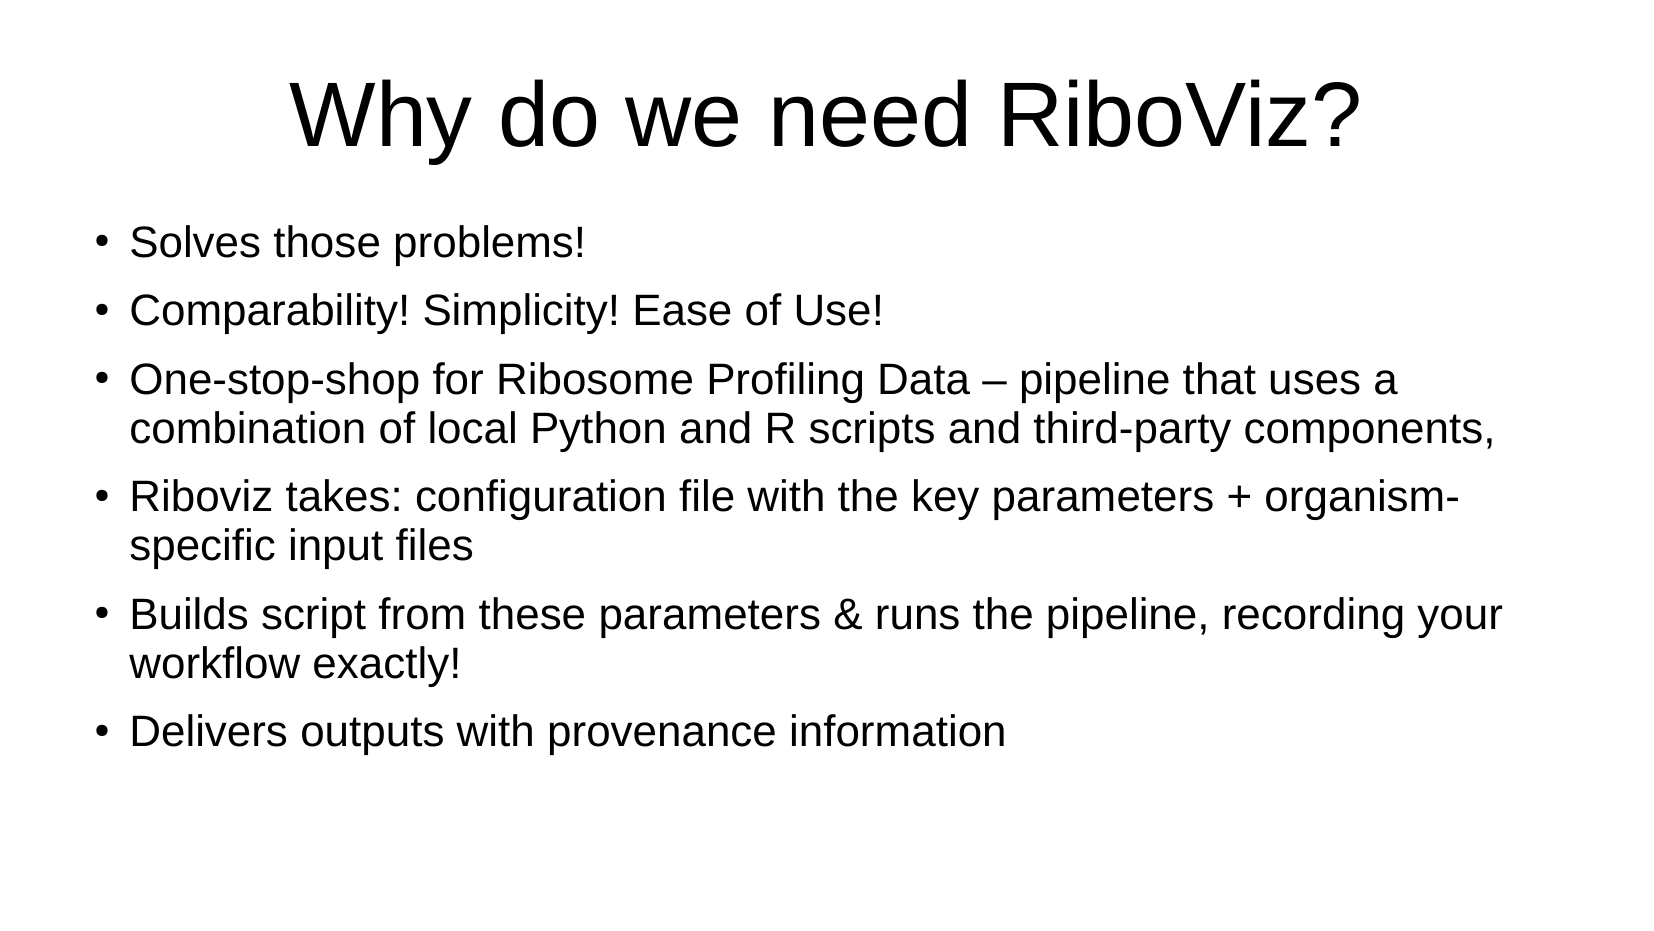

# Why do we need RiboViz?
Solves those problems!
Comparability! Simplicity! Ease of Use!
One-stop-shop for Ribosome Profiling Data – pipeline that uses a combination of local Python and R scripts and third-party components,
Riboviz takes: configuration file with the key parameters + organism-specific input files
Builds script from these parameters & runs the pipeline, recording your workflow exactly!
Delivers outputs with provenance information